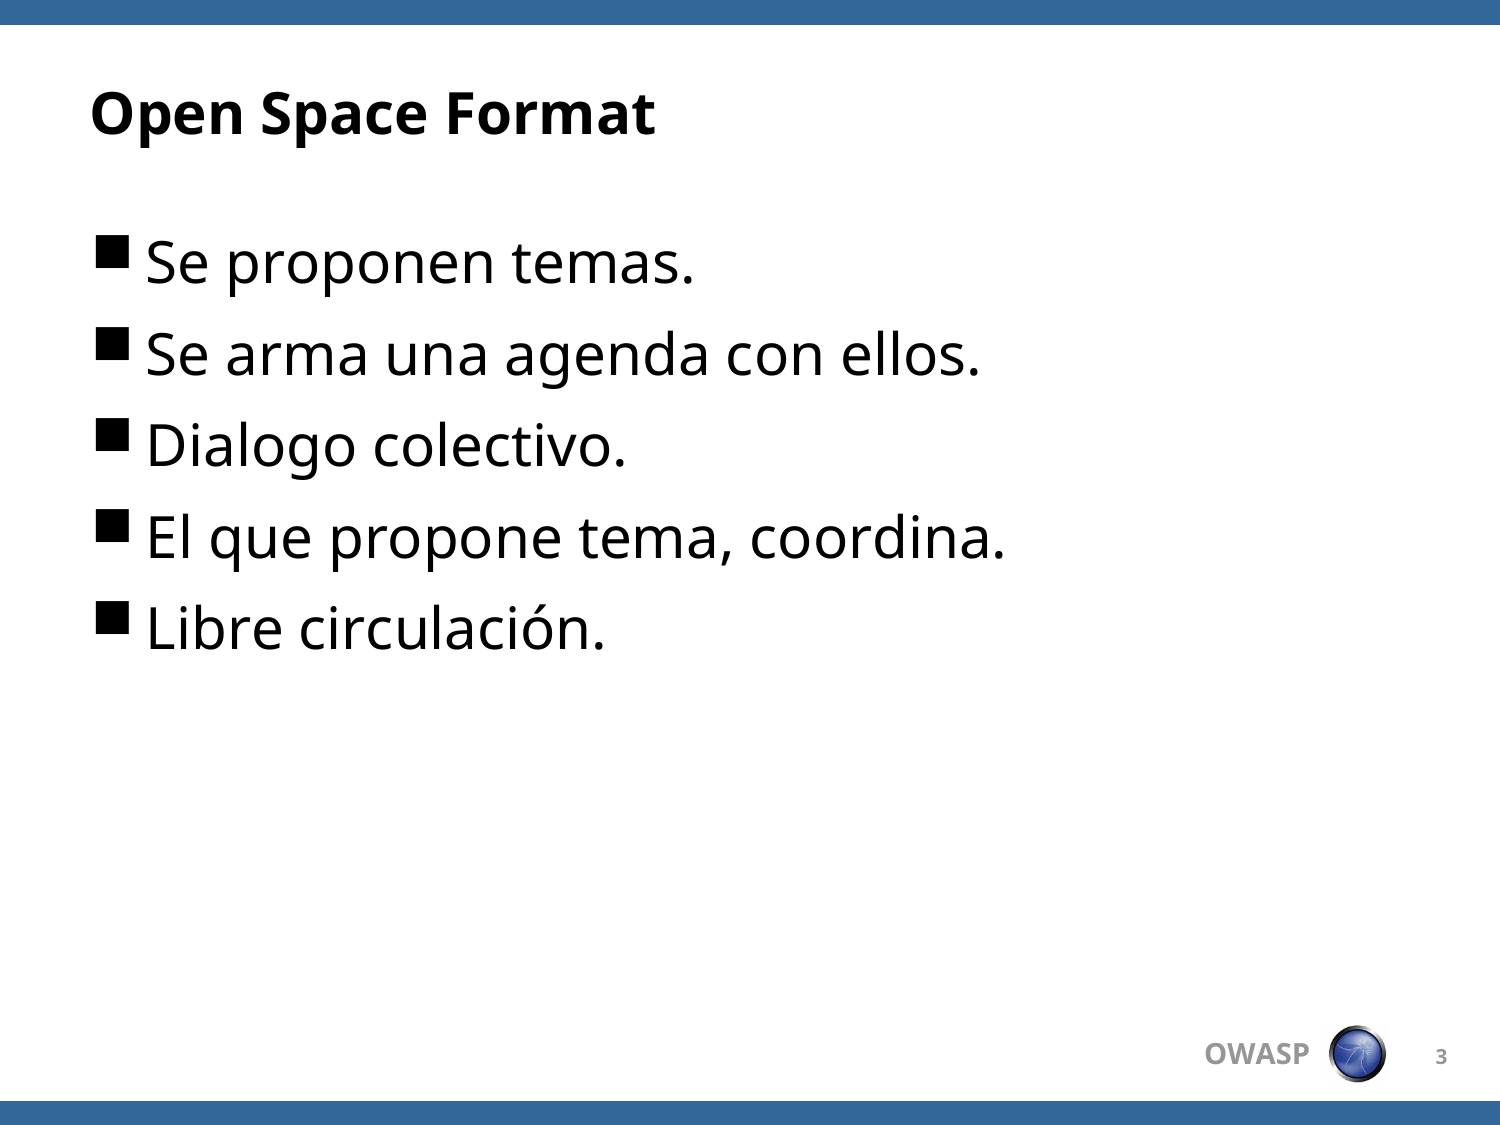

# Open Space Format
Se proponen temas.
Se arma una agenda con ellos.
Dialogo colectivo.
El que propone tema, coordina.
Libre circulación.
3